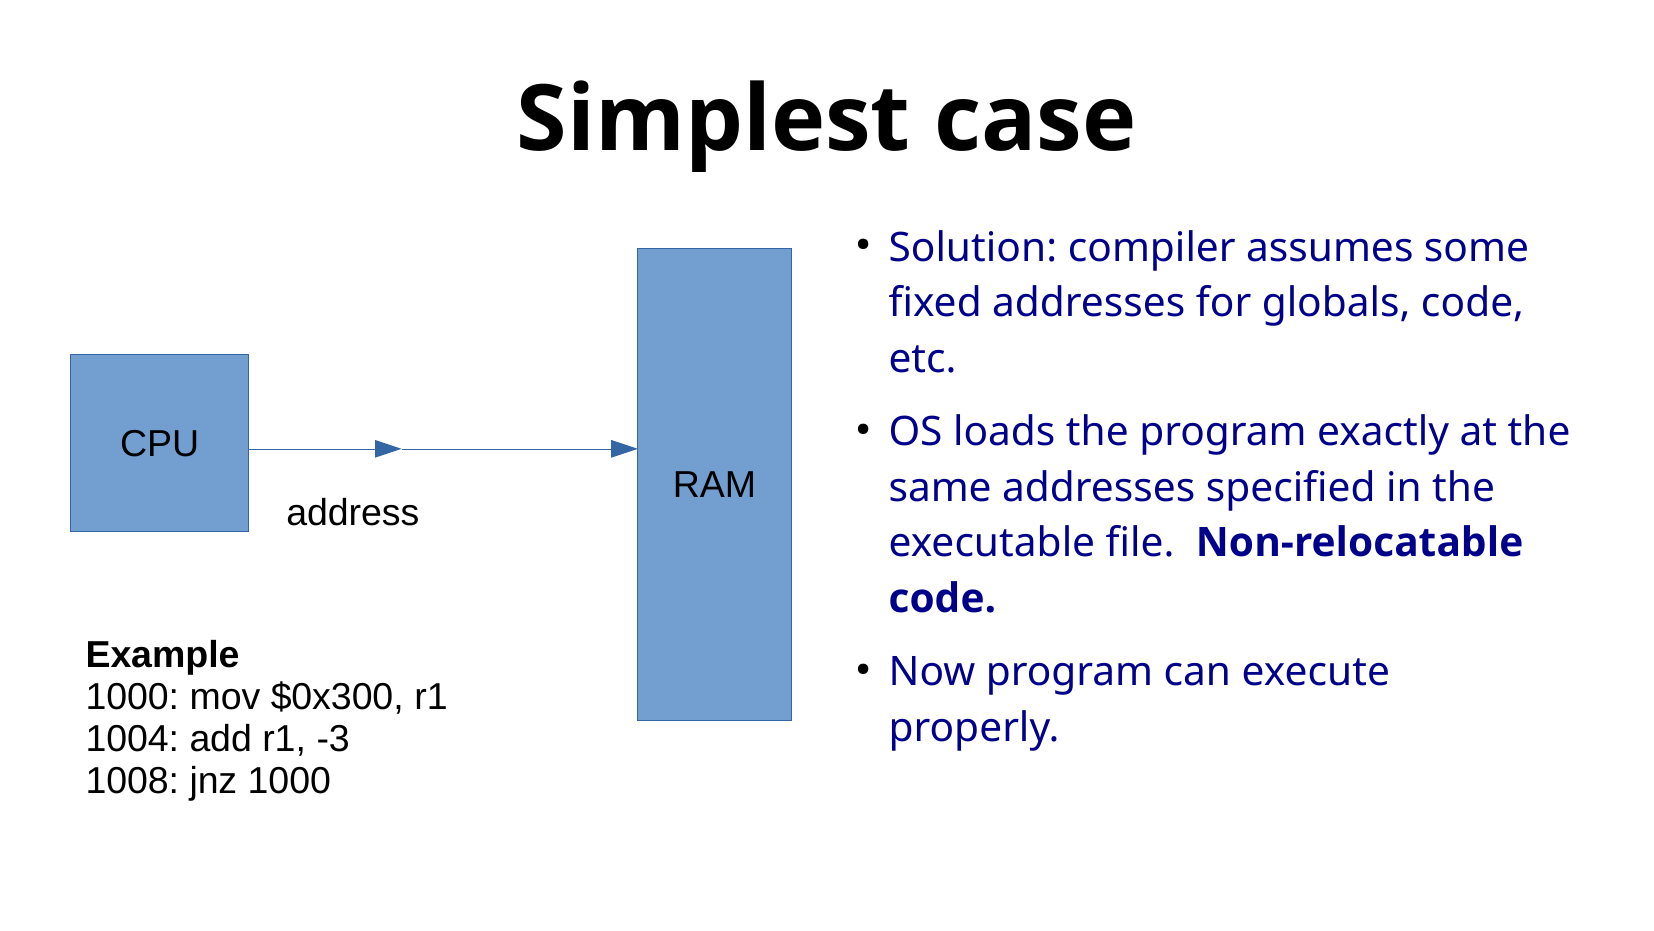

# Simplest case
Solution: compiler assumes some fixed addresses for globals, code, etc.
OS loads the program exactly at the same addresses specified in the executable file. Non-relocatable code.
Now program can execute properly.
RAM
CPU
address
Example
1000: mov $0x300, r1
1004: add r1, -3
1008: jnz 1000